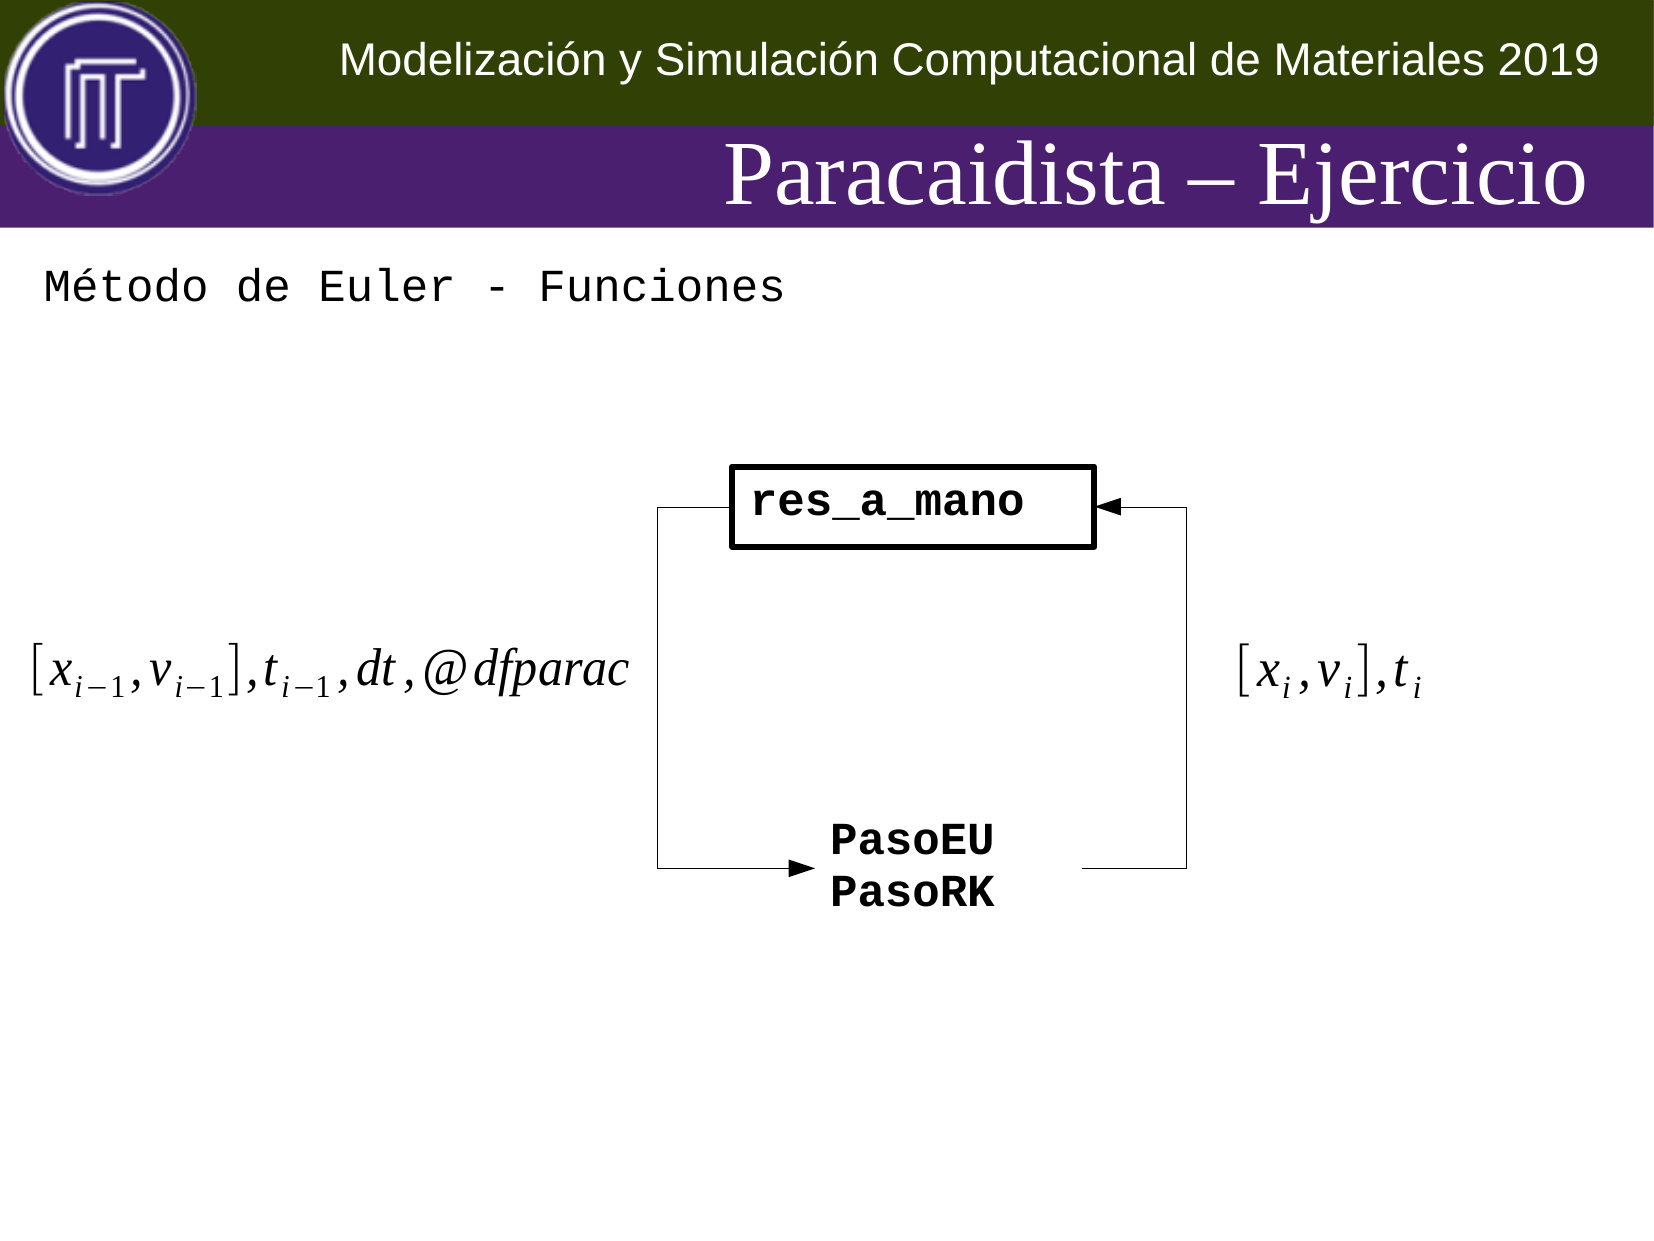

Paracaidista – Ejercicio
Método de Euler - Funciones
res_a_mano
PasoEU
PasoRK